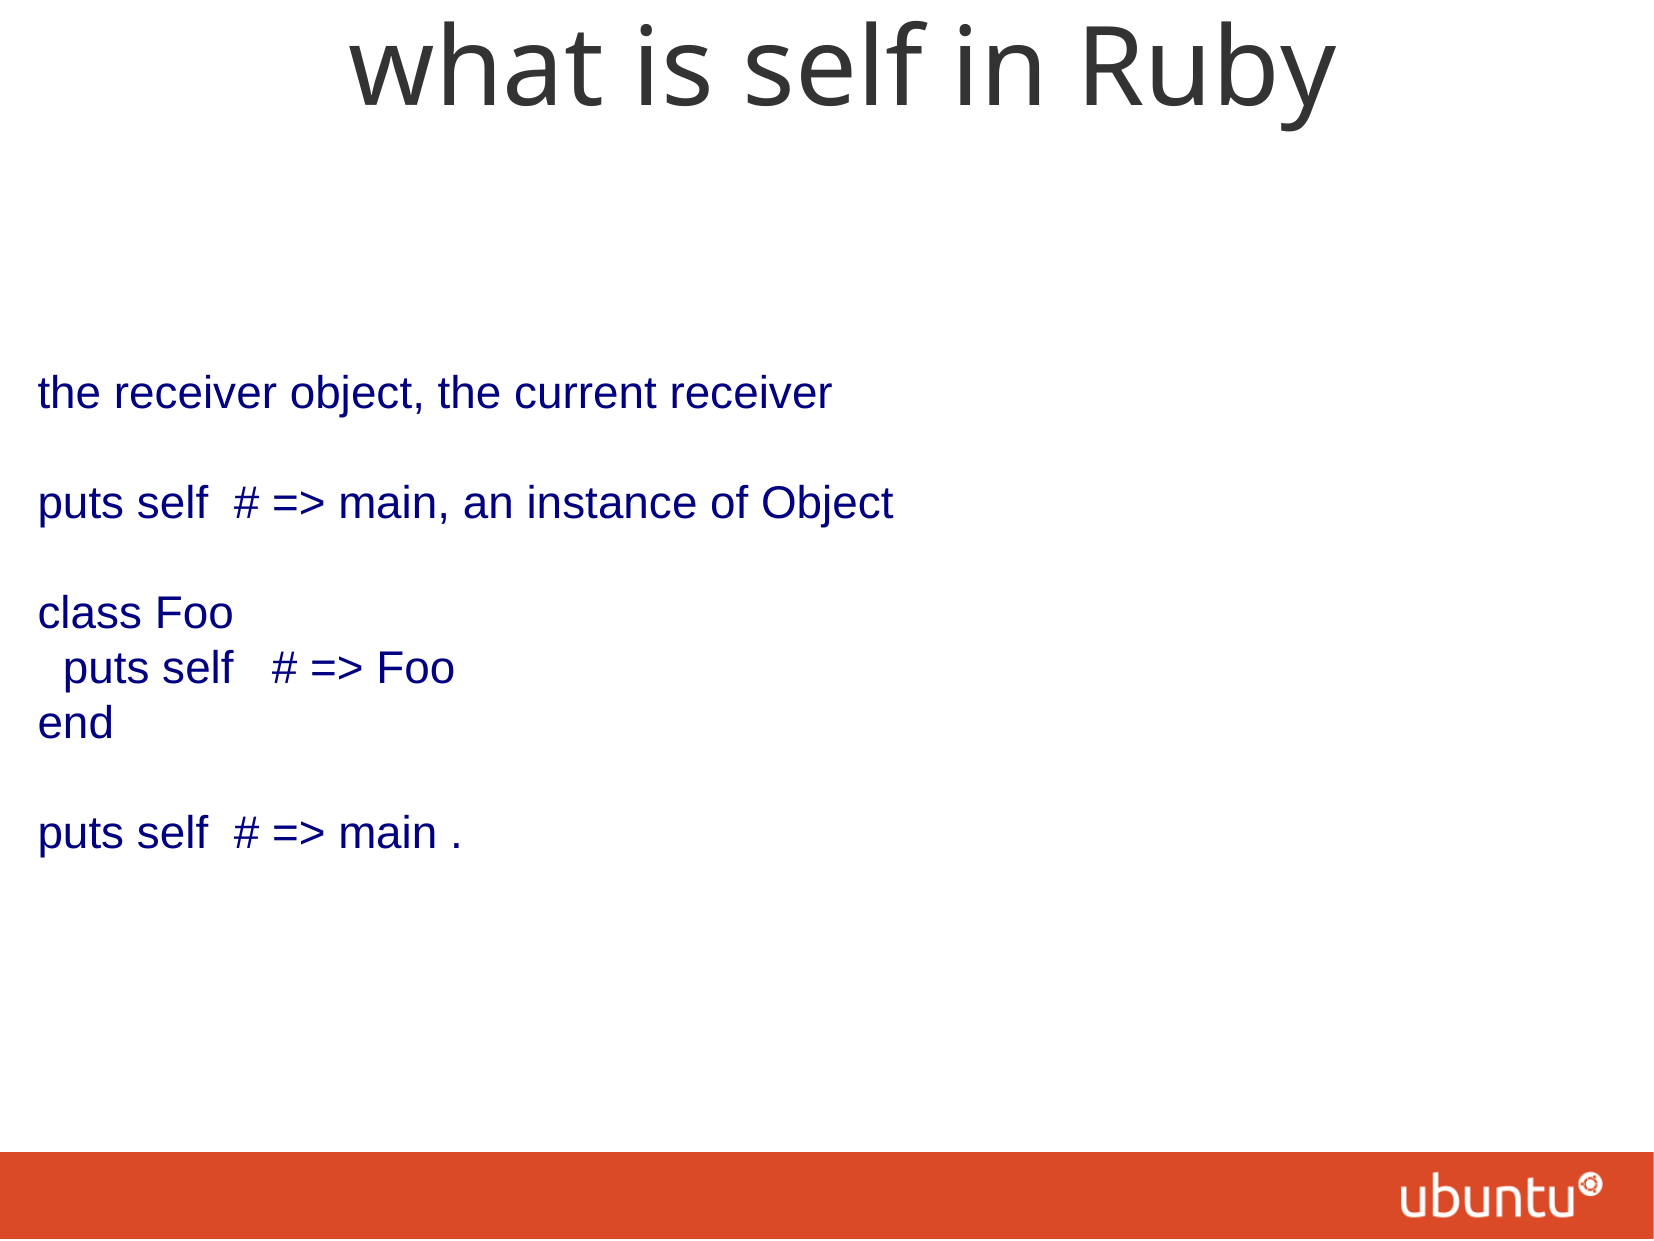

# what is self in Ruby
the receiver object, the current receiver
puts self # => main, an instance of Object
class Foo
 puts self # => Foo
end
puts self # => main .